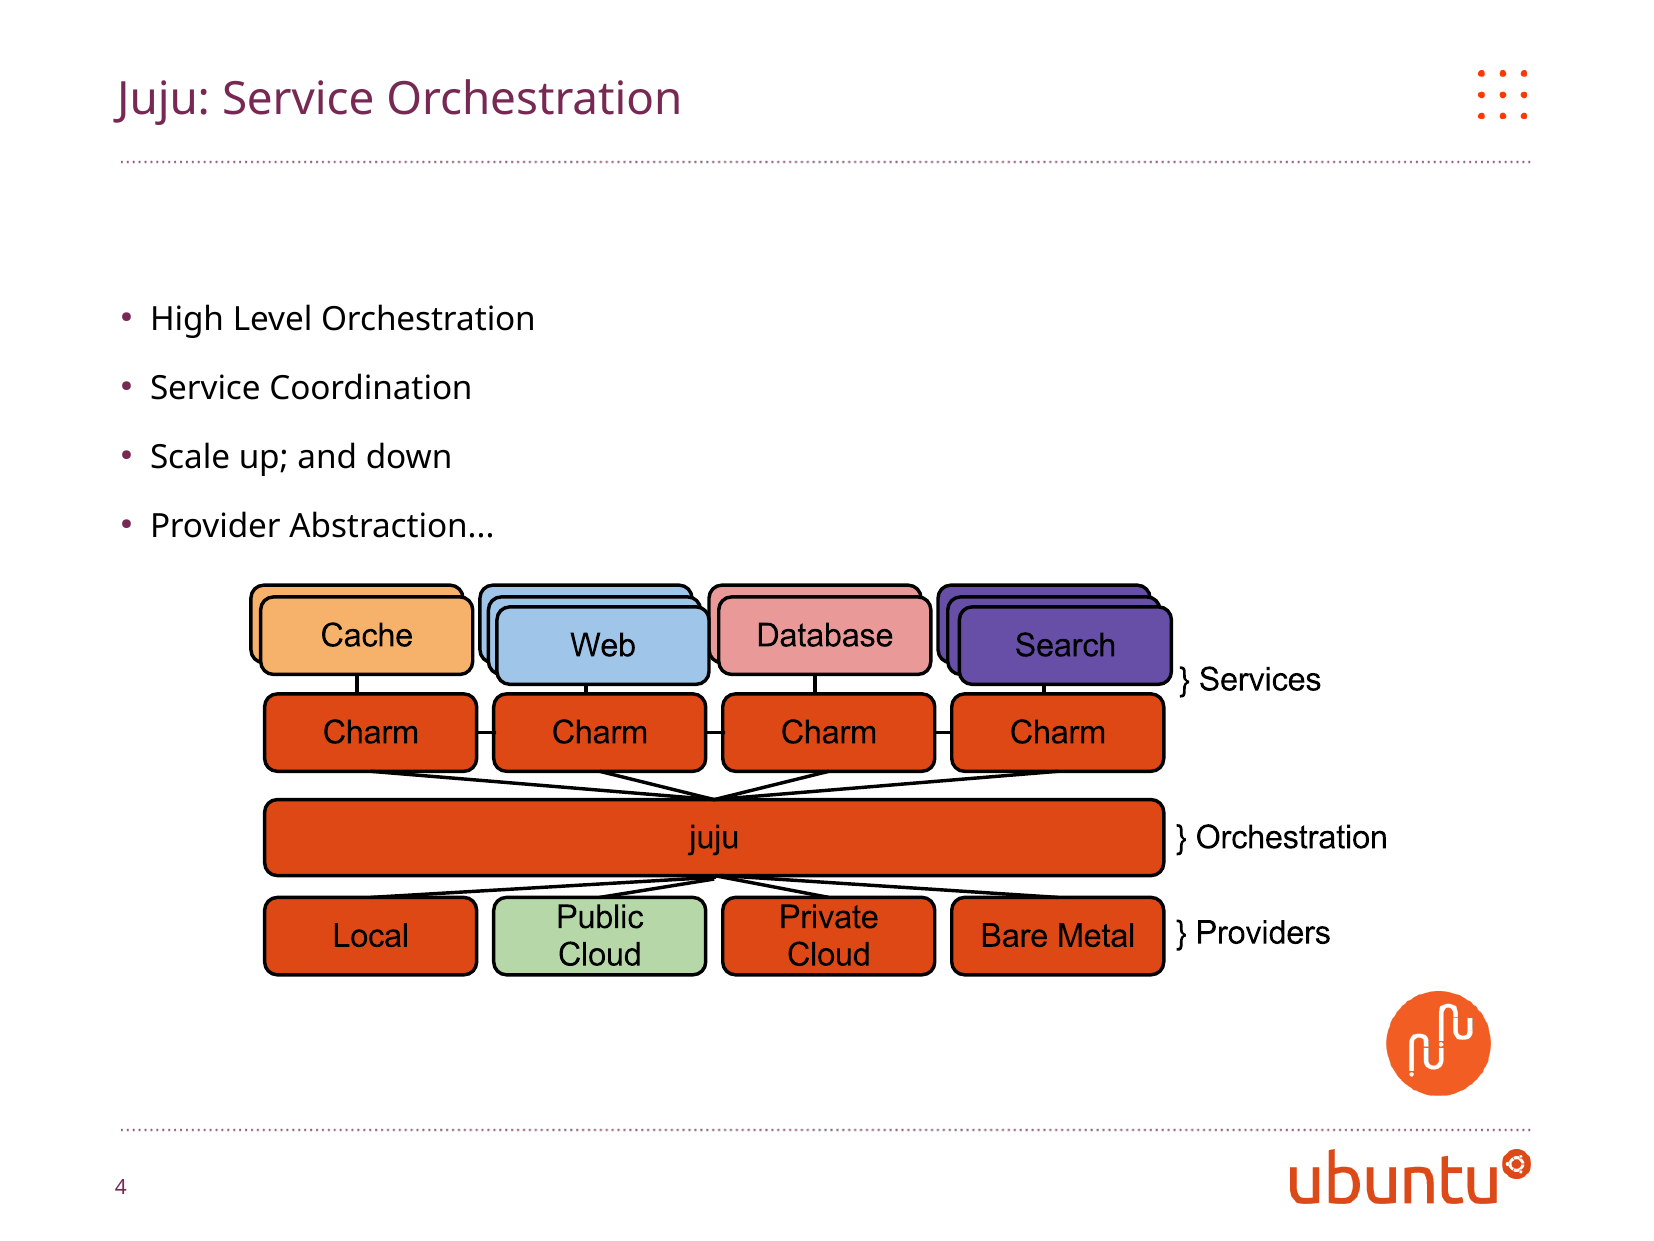

# Juju: Service Orchestration
High Level Orchestration
Service Coordination
Scale up; and down
Provider Abstraction...